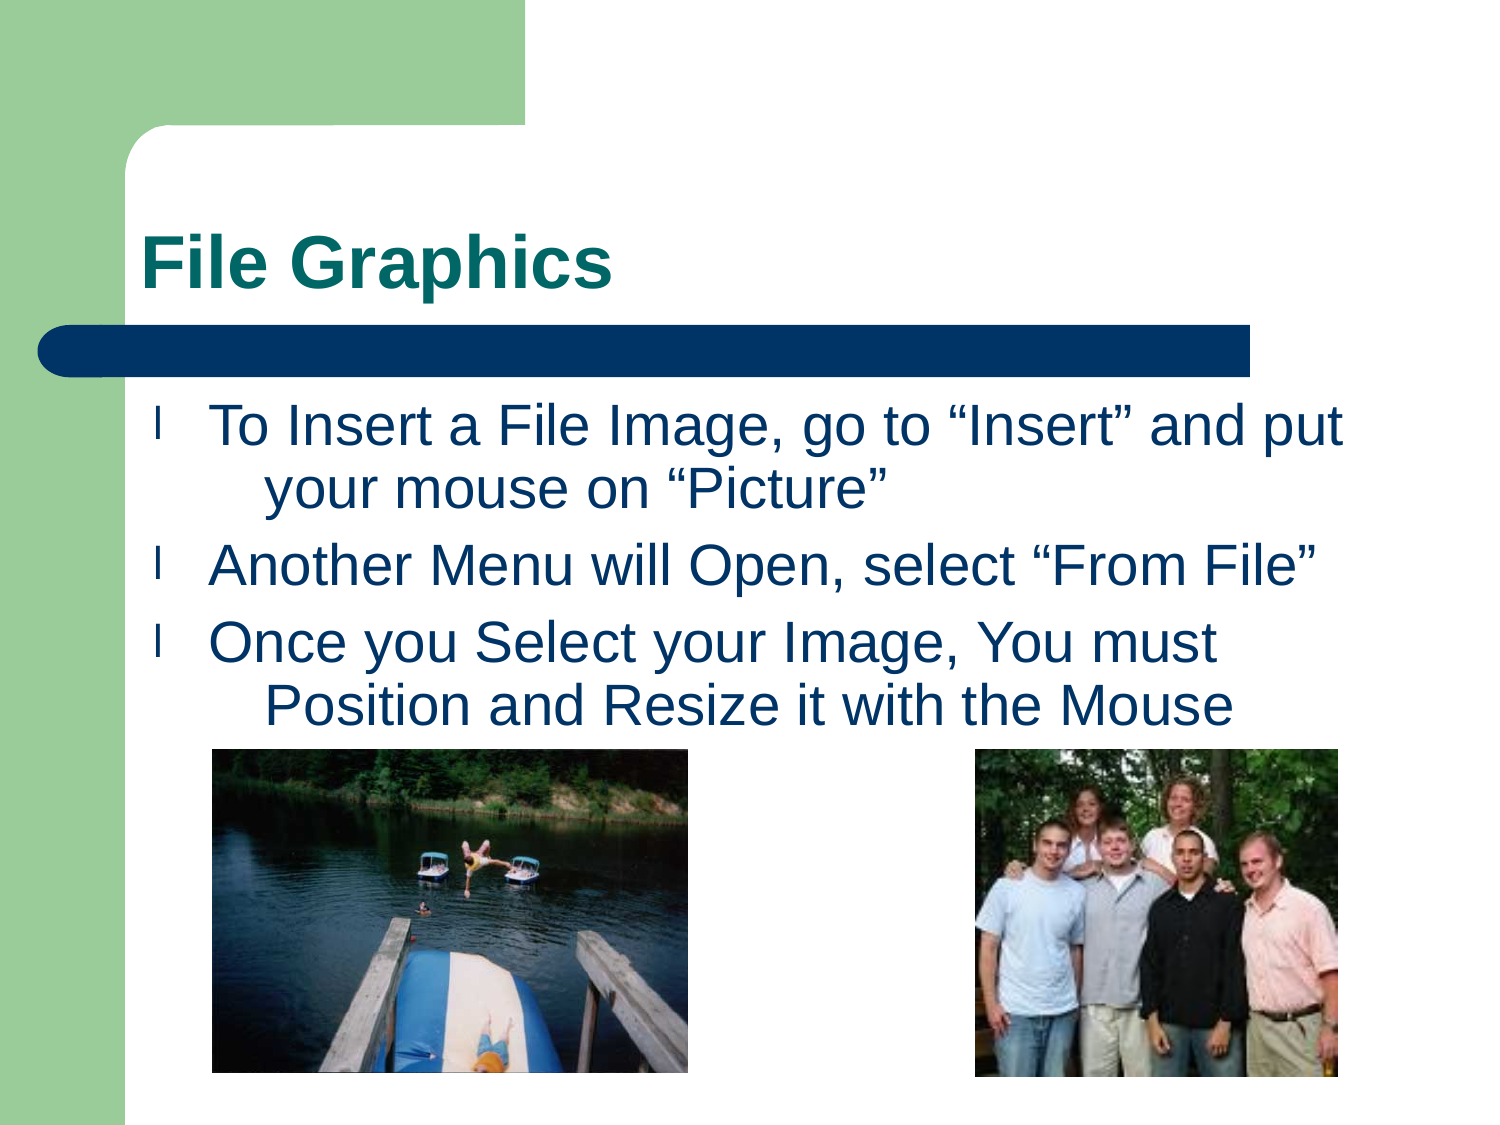

0
# File Graphics
To Insert a File Image, go to “Insert” and put your mouse on “Picture”
Another Menu will Open, select “From File”
Once you Select your Image, You must Position and Resize it with the Mouse